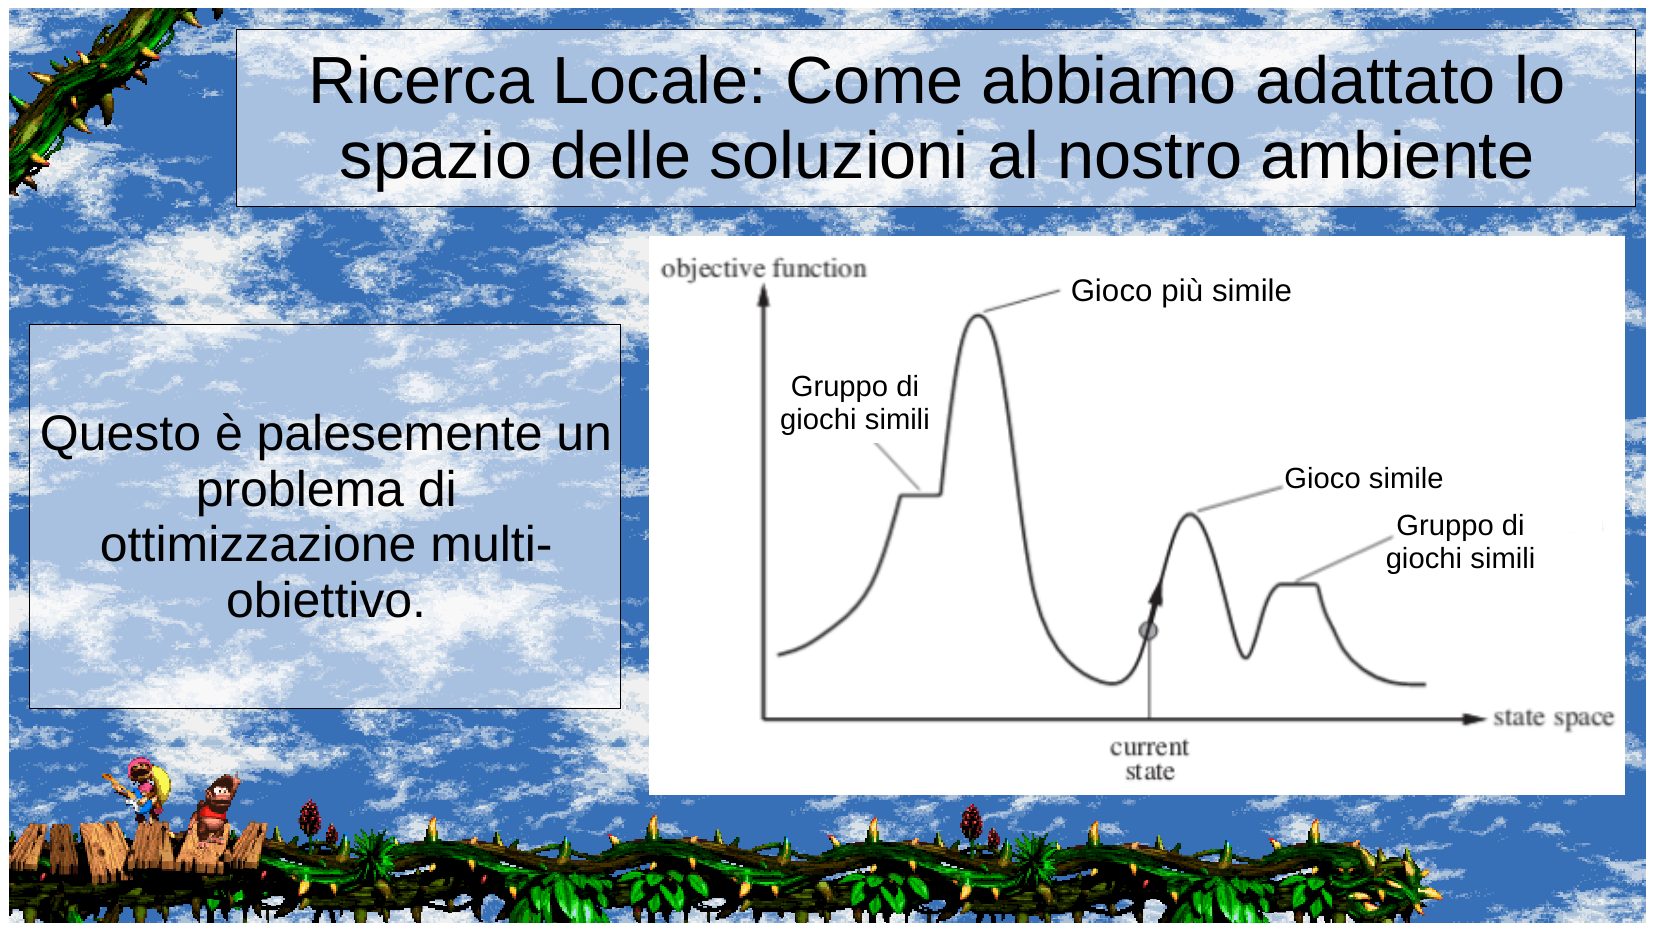

# Ricerca Locale: Come abbiamo adattato lo spazio delle soluzioni al nostro ambiente
Gioco più simile
Questo è palesemente un problema di ottimizzazione multi-obiettivo.
Gruppo di
giochi simili
Gioco simile
Gruppo di
giochi simili